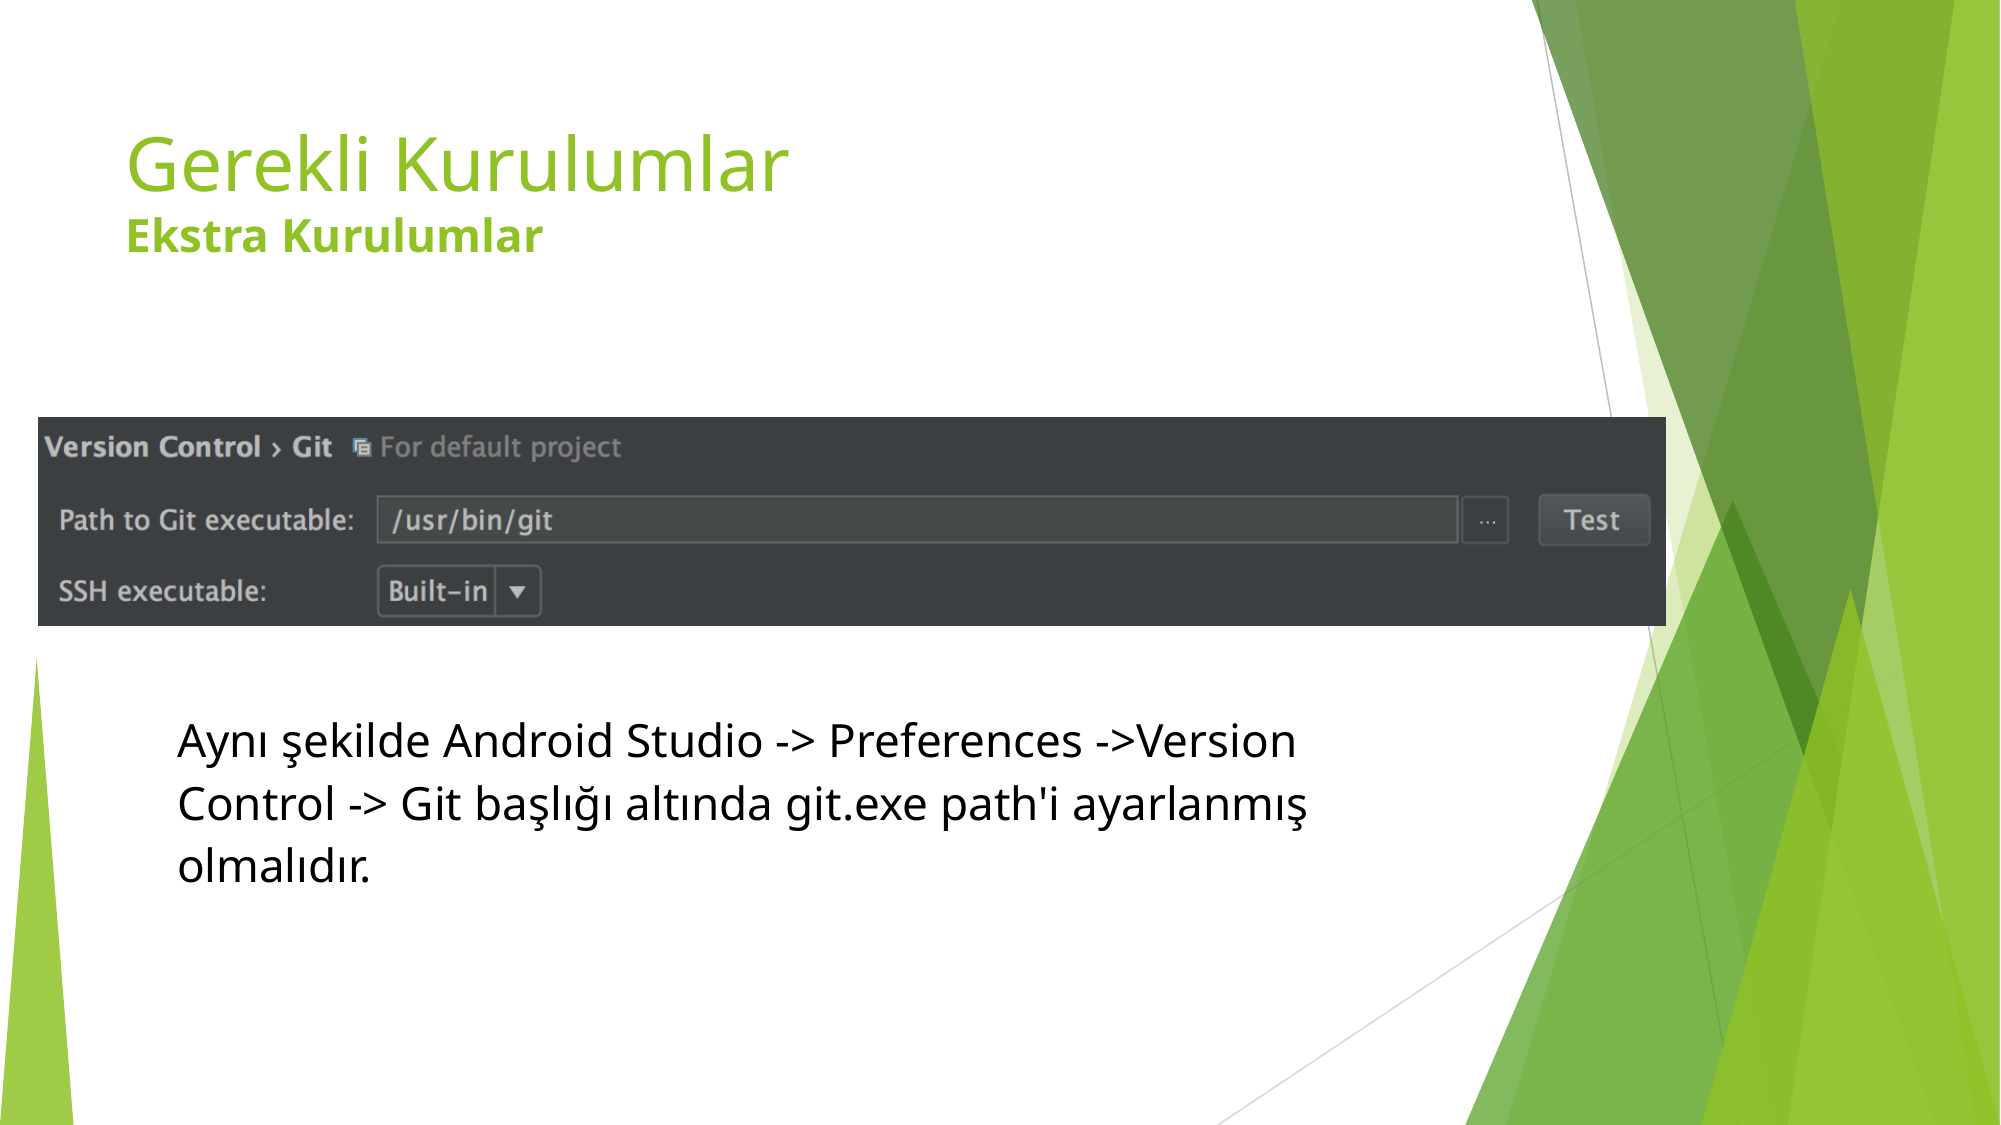

# Gerekli Kurulumlar Ekstra Kurulumlar
Aynı şekilde Android Studio -> Preferences ->Version Control -> Git başlığı altında git.exe path'i ayarlanmış olmalıdır.